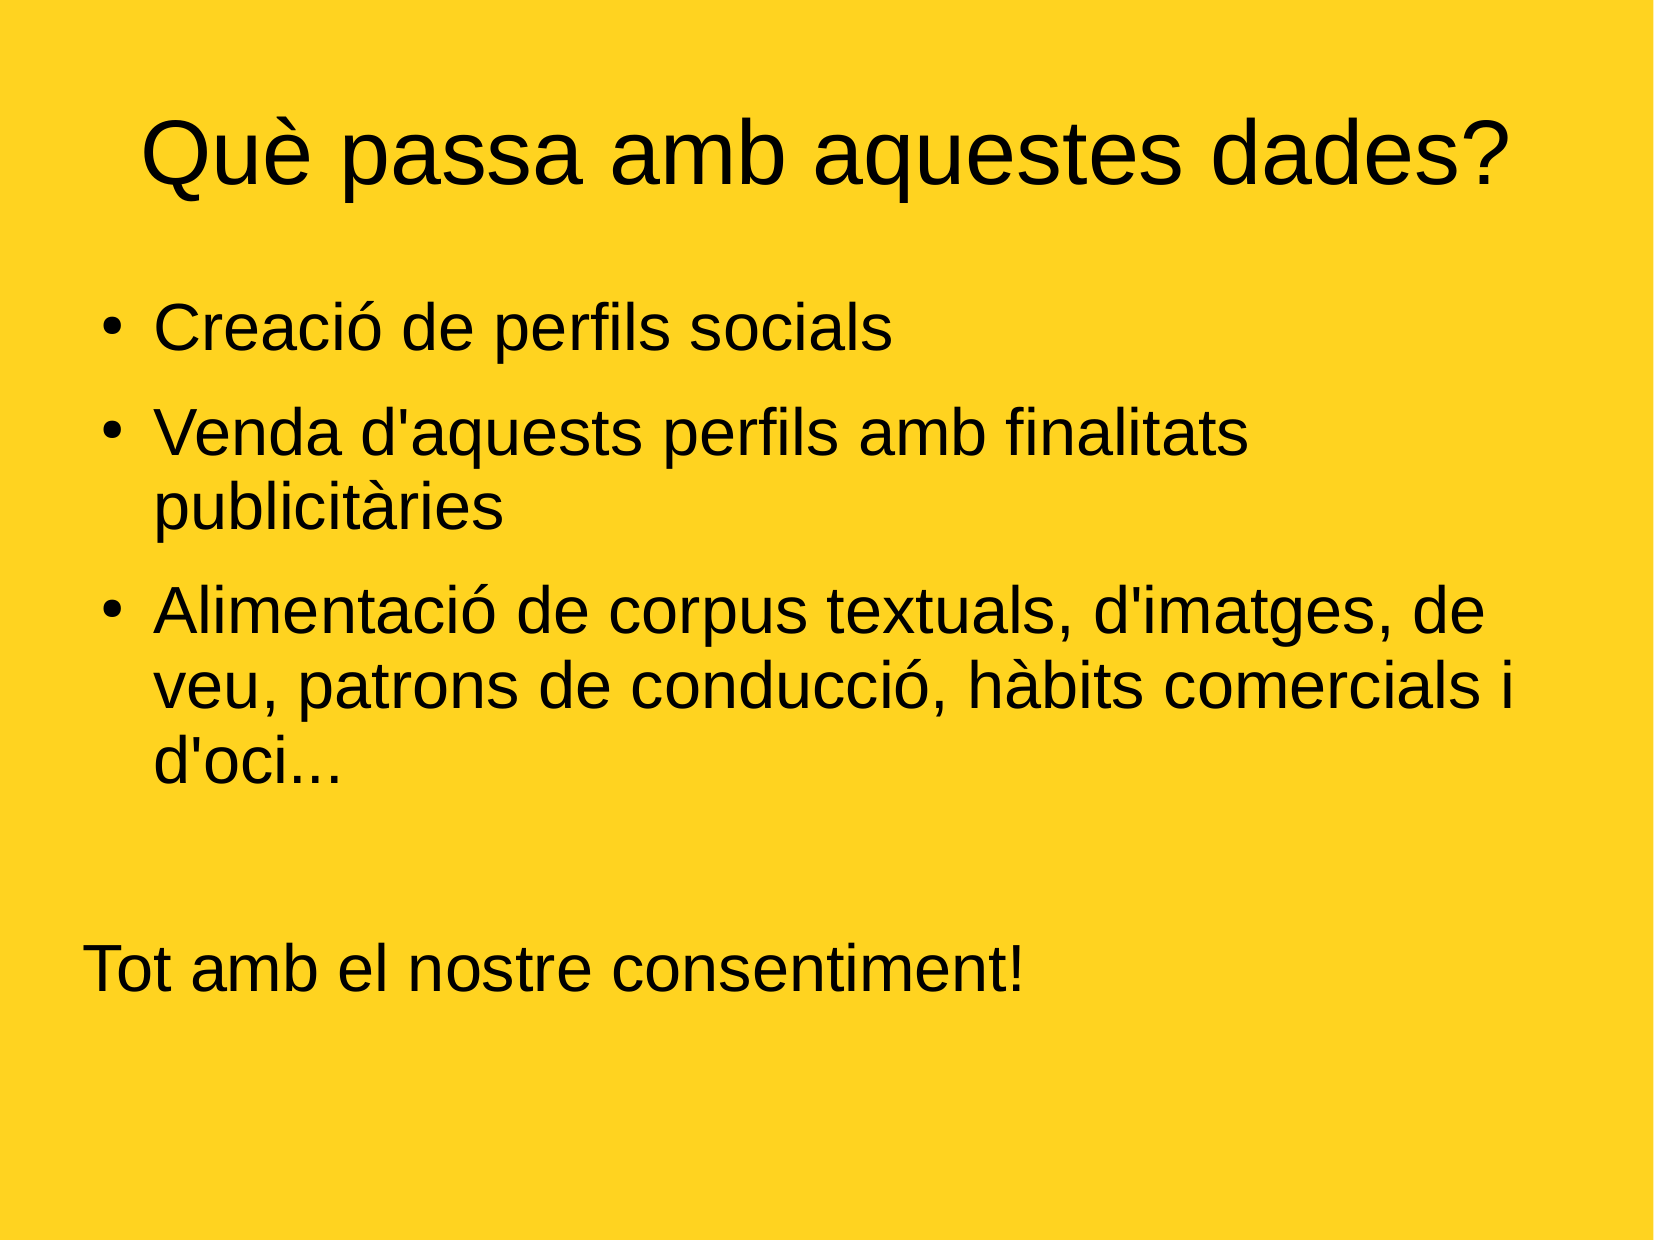

# Què passa amb aquestes dades?
Creació de perfils socials
Venda d'aquests perfils amb finalitats publicitàries
Alimentació de corpus textuals, d'imatges, de veu, patrons de conducció, hàbits comercials i d'oci...
Tot amb el nostre consentiment!